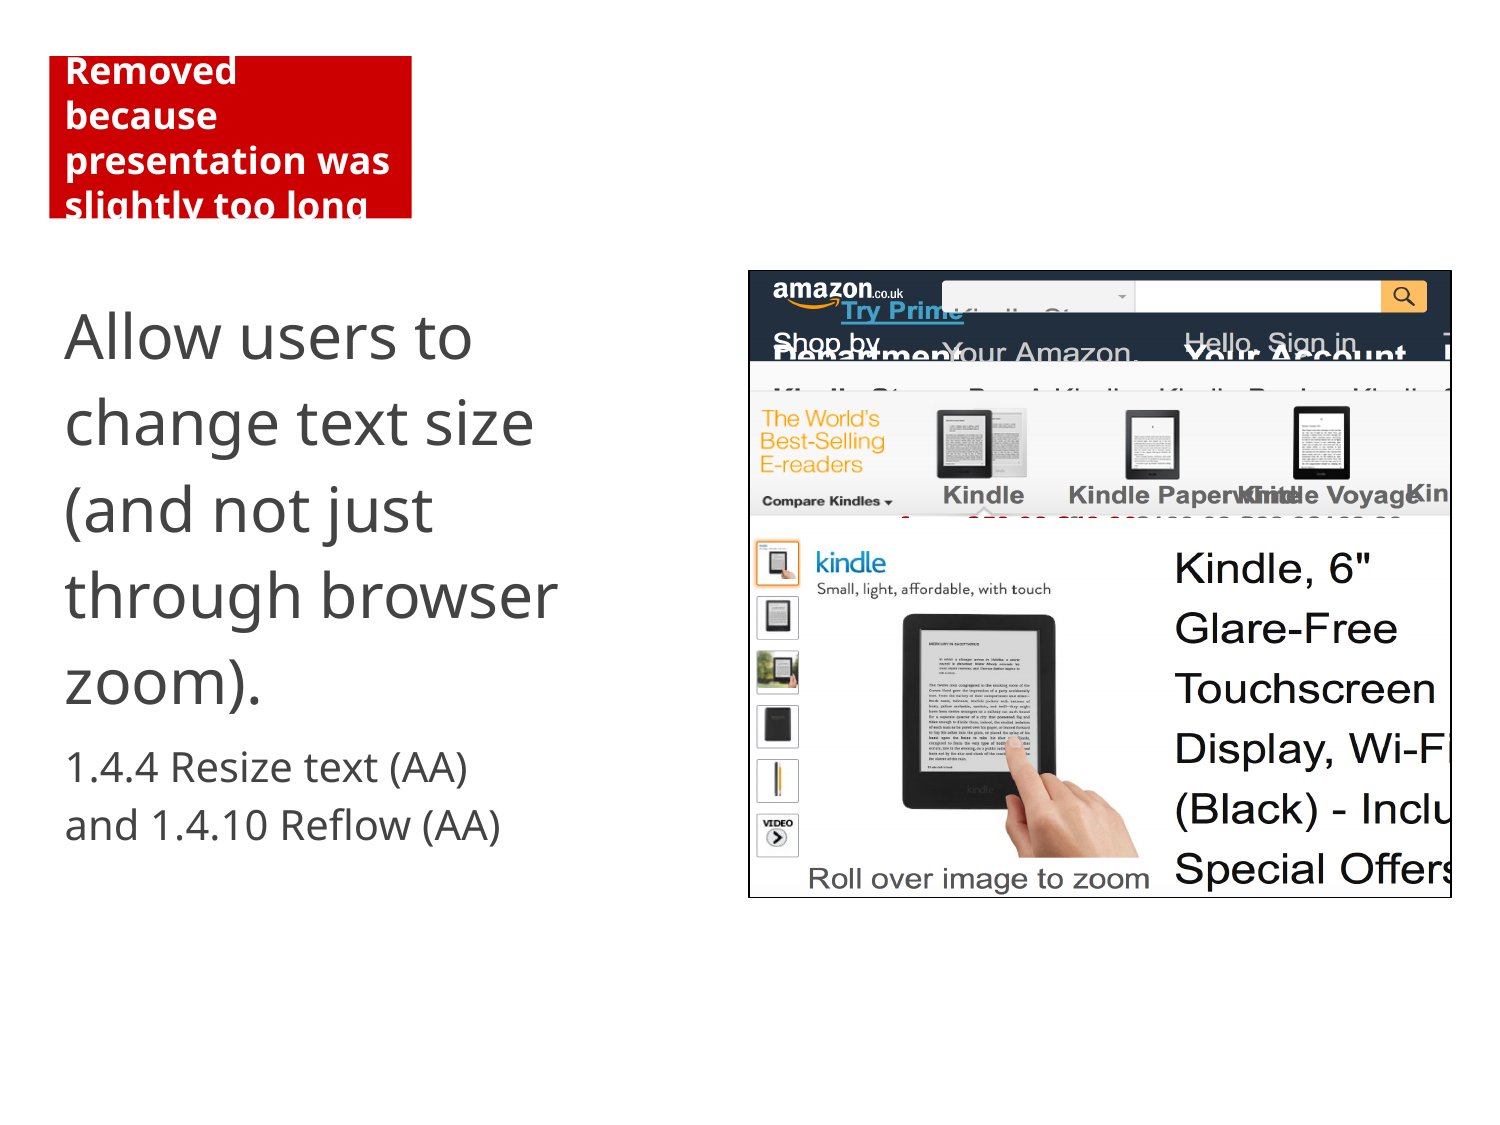

Removed because presentation was slightly too long
# Allow users to change text size (and not just through browser zoom).
1.4.4 Resize text (AA)
and 1.4.10 Reflow (AA)